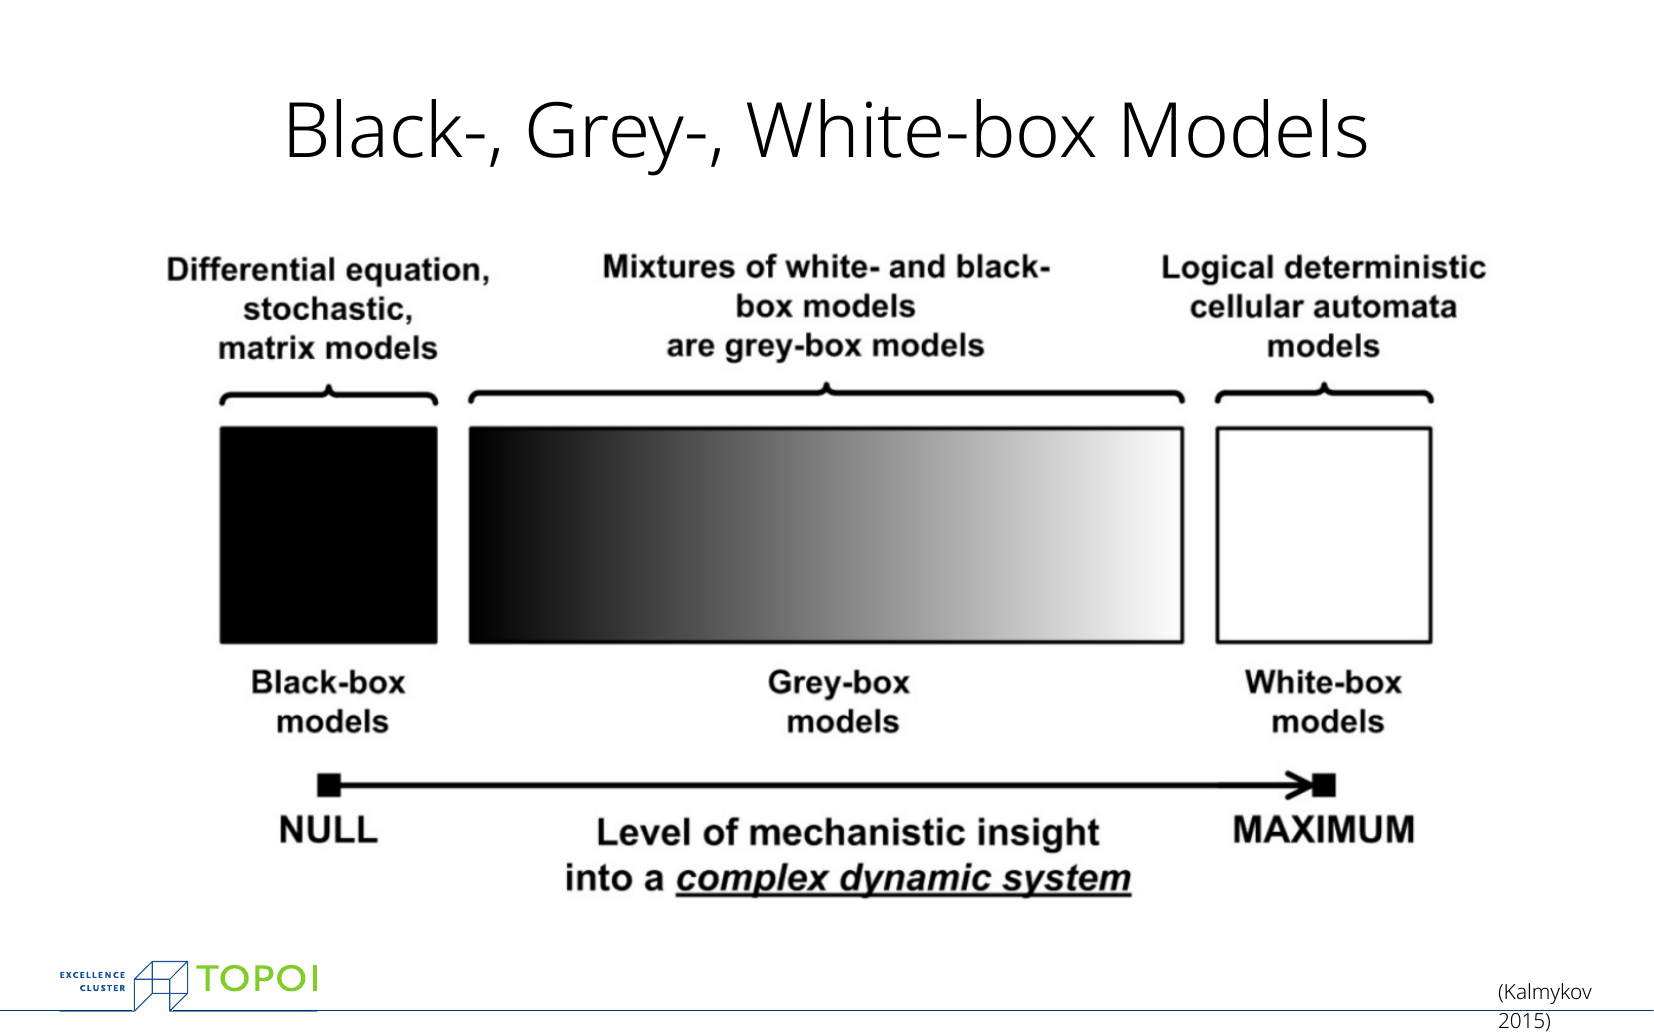

# Black-, Grey-, White-box Models
(Kalmykov 2015)